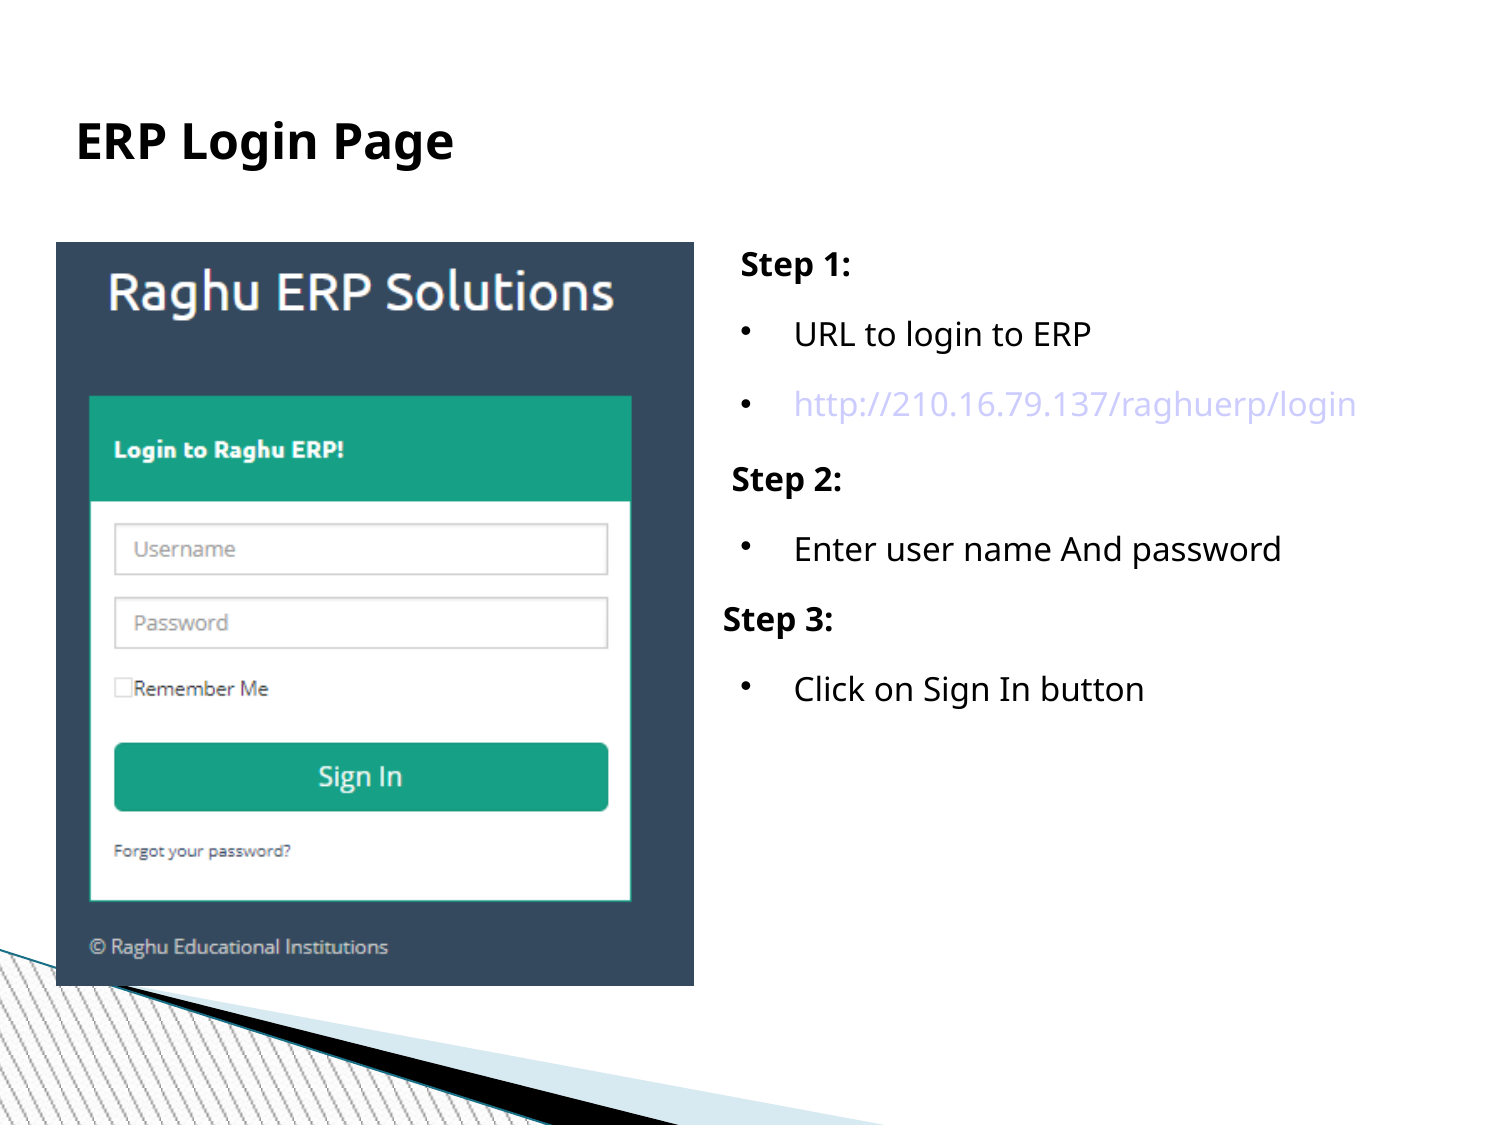

# ERP Login Page
Step 1:
URL to login to ERP
http://210.16.79.137/raghuerp/login
 Step 2:
Enter user name And password
Step 3:
Click on Sign In button